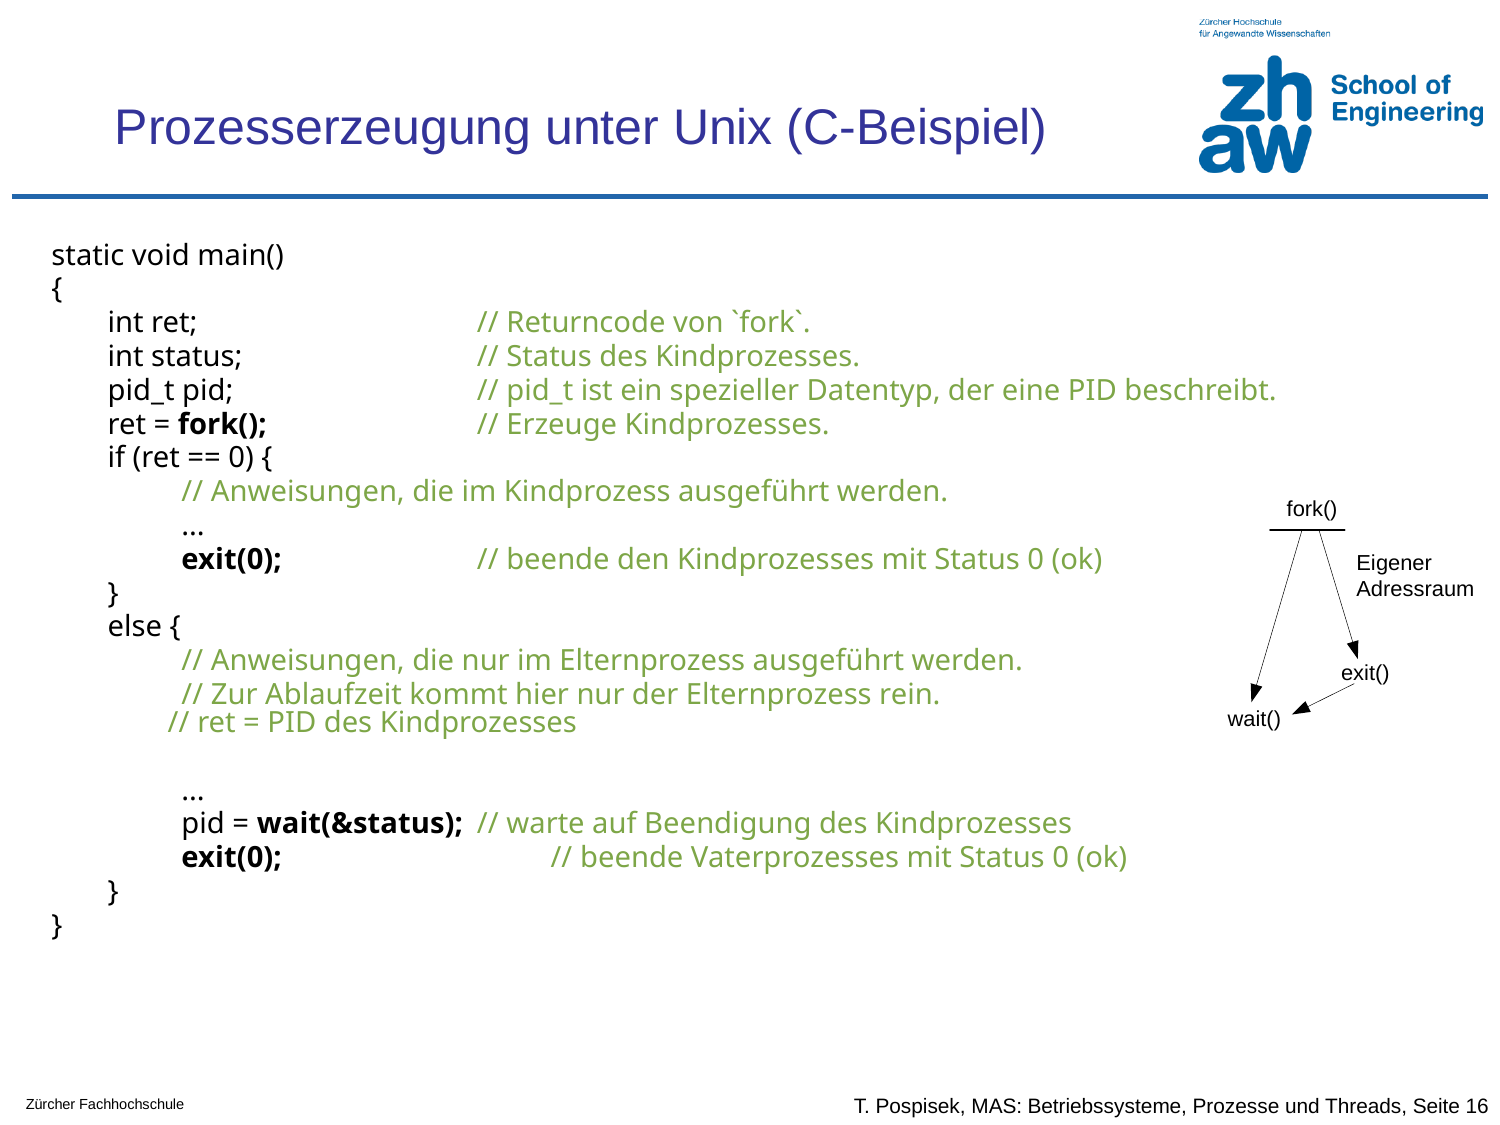

# Prozesserzeugung unter Unix (C-Beispiel)
static void main()
{
	int ret;				// Returncode von `fork`.
	int status;				// Status des Kindprozesses.
	pid_t pid;				// pid_t ist ein spezieller Datentyp, der eine PID beschreibt.
	ret = fork(); 			// Erzeuge Kindprozesses.
	if (ret == 0) {
		// Anweisungen, die im Kindprozess ausgeführt werden.
		...
		exit(0); 			// beende den Kindprozesses mit Status 0 (ok)
	}
	else {
		// Anweisungen, die nur im Elternprozess ausgeführt werden.
		// Zur Ablaufzeit kommt hier nur der Elternprozess rein.
 // ret = PID des Kindprozesses
		...
		pid = wait(&status);	// warte auf Beendigung des Kindprozesses
		exit(0); 				// beende Vaterprozesses mit Status 0 (ok)
	}
}